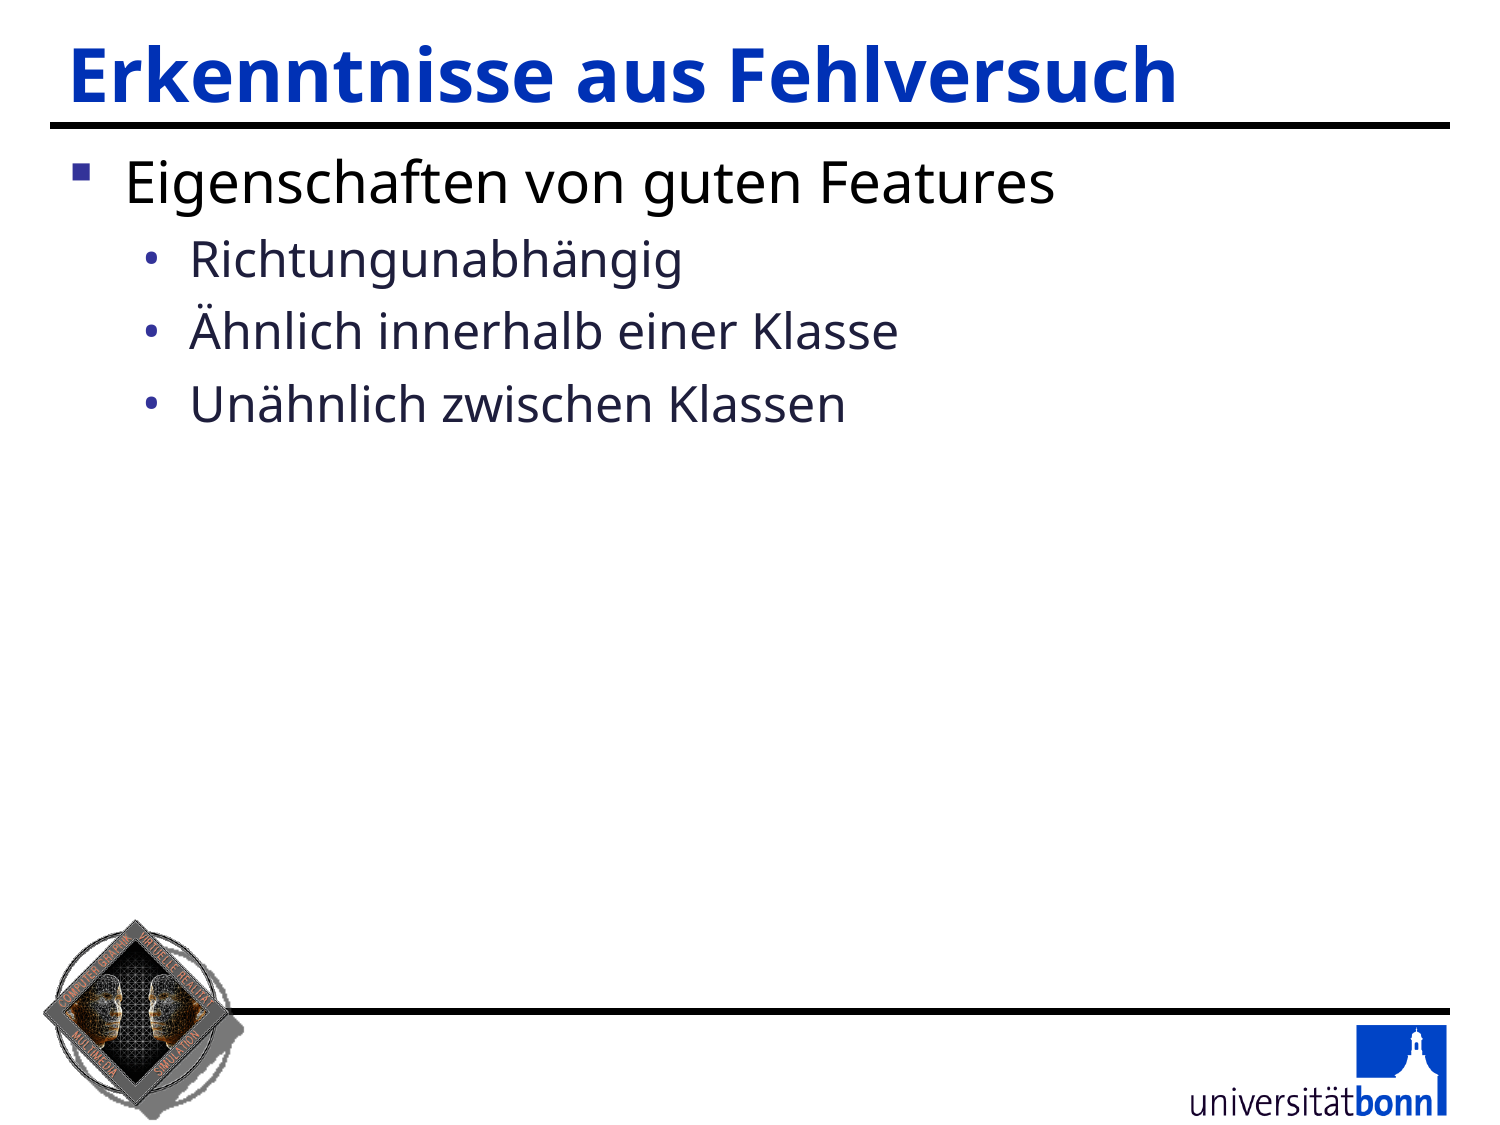

# Erkenntnisse aus Fehlversuch
Eigenschaften von guten Features
Richtungunabhängig
Ähnlich innerhalb einer Klasse
Unähnlich zwischen Klassen